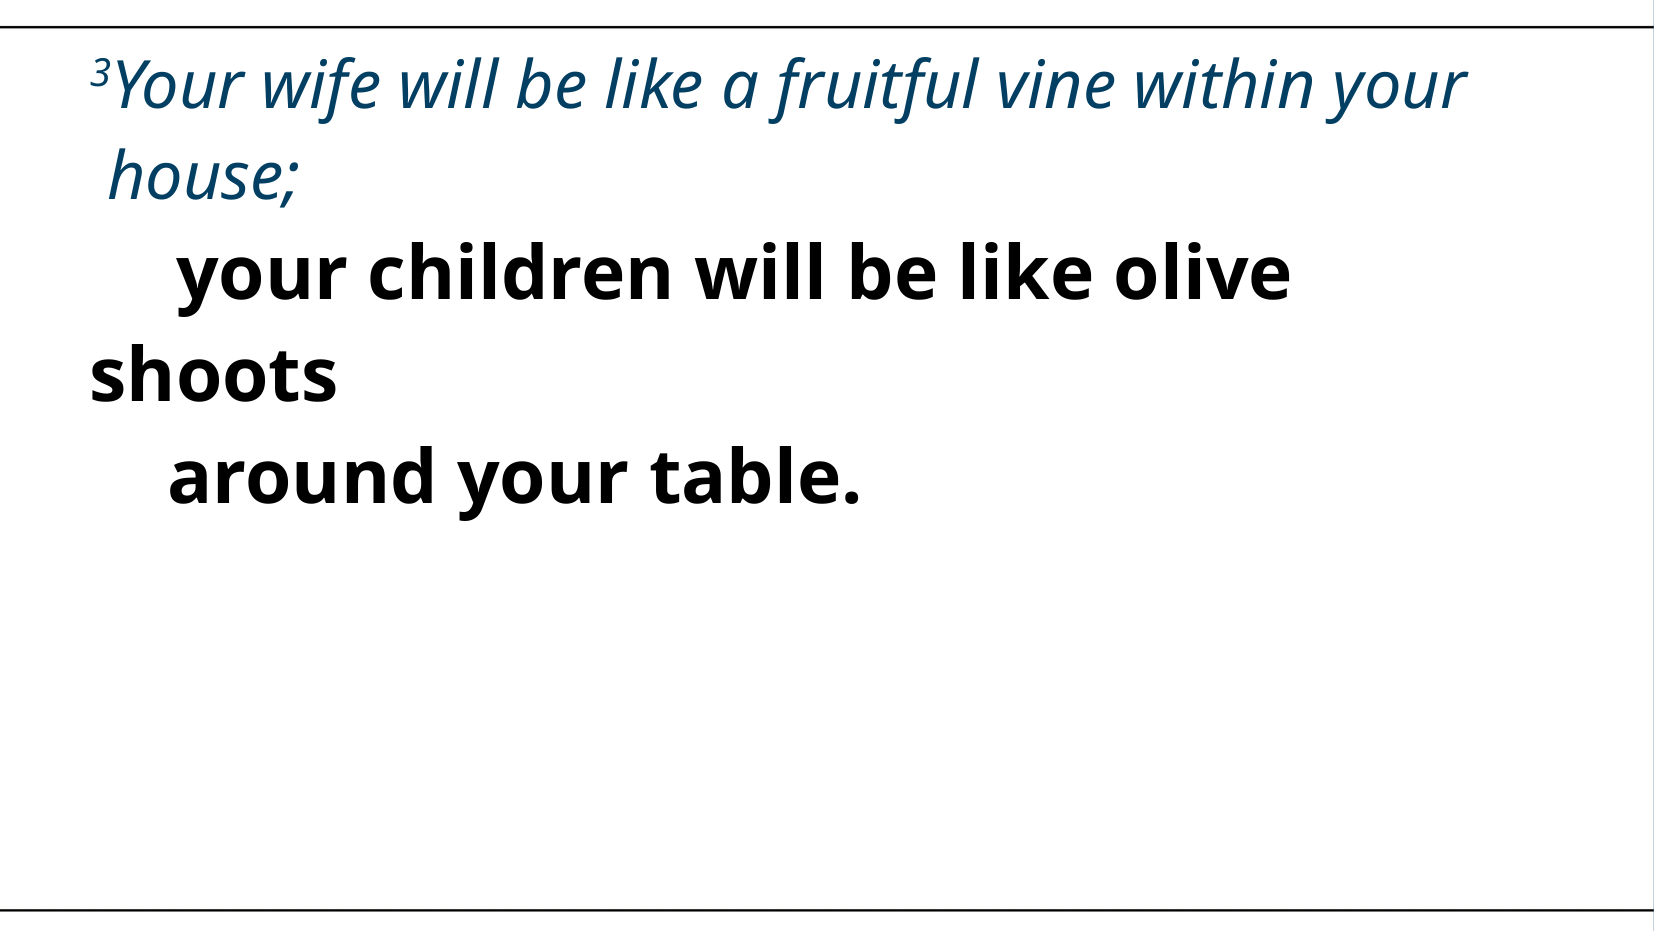

3Your wife will be like a fruitful vine within your
 house;
 your children will be like olive shoots
 around your table.